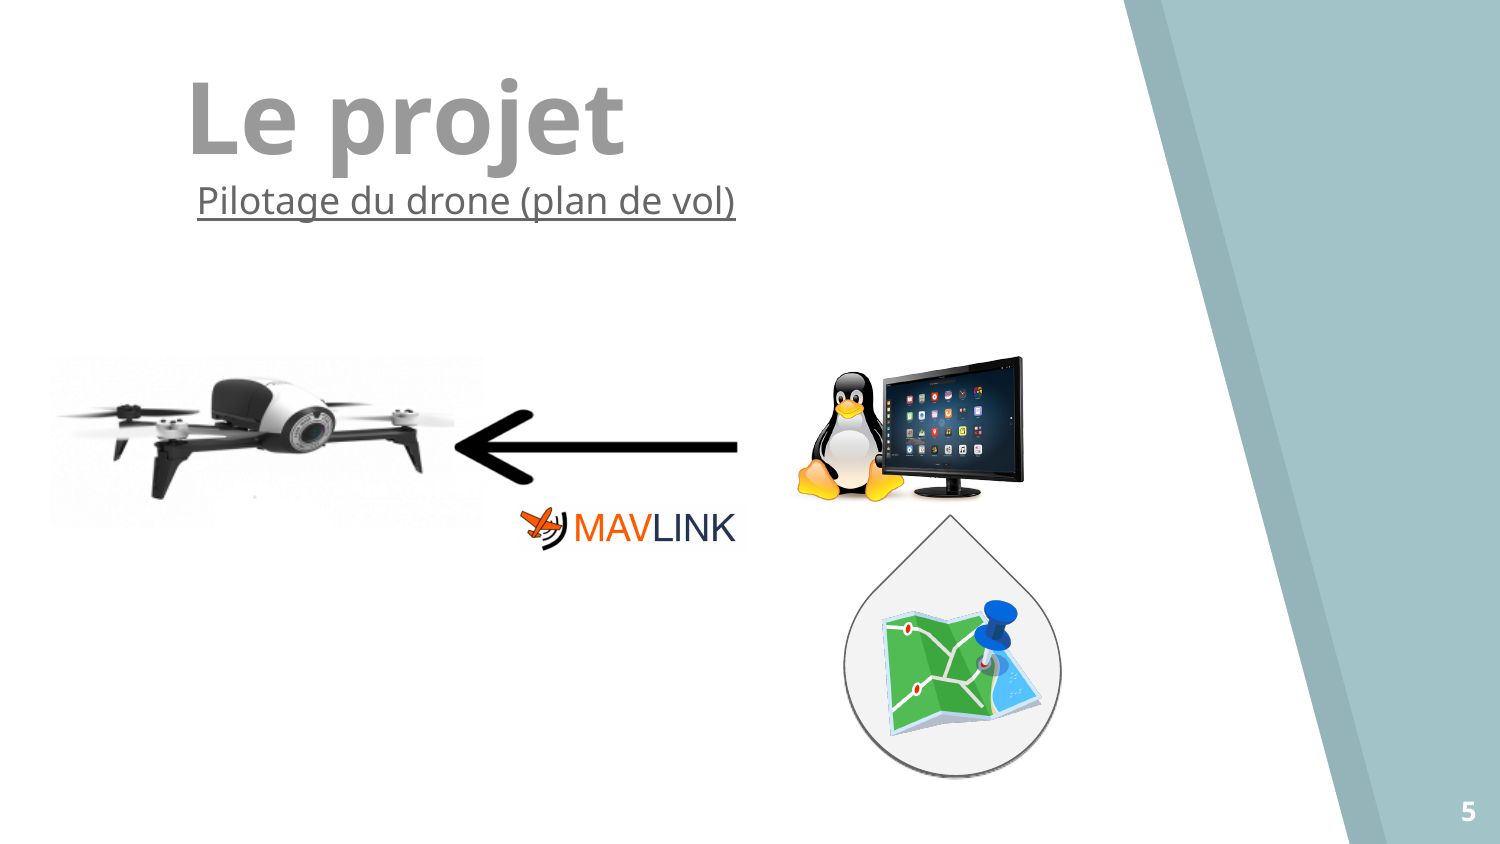

# Le projet
Pilotage du drone (plan de vol)
5